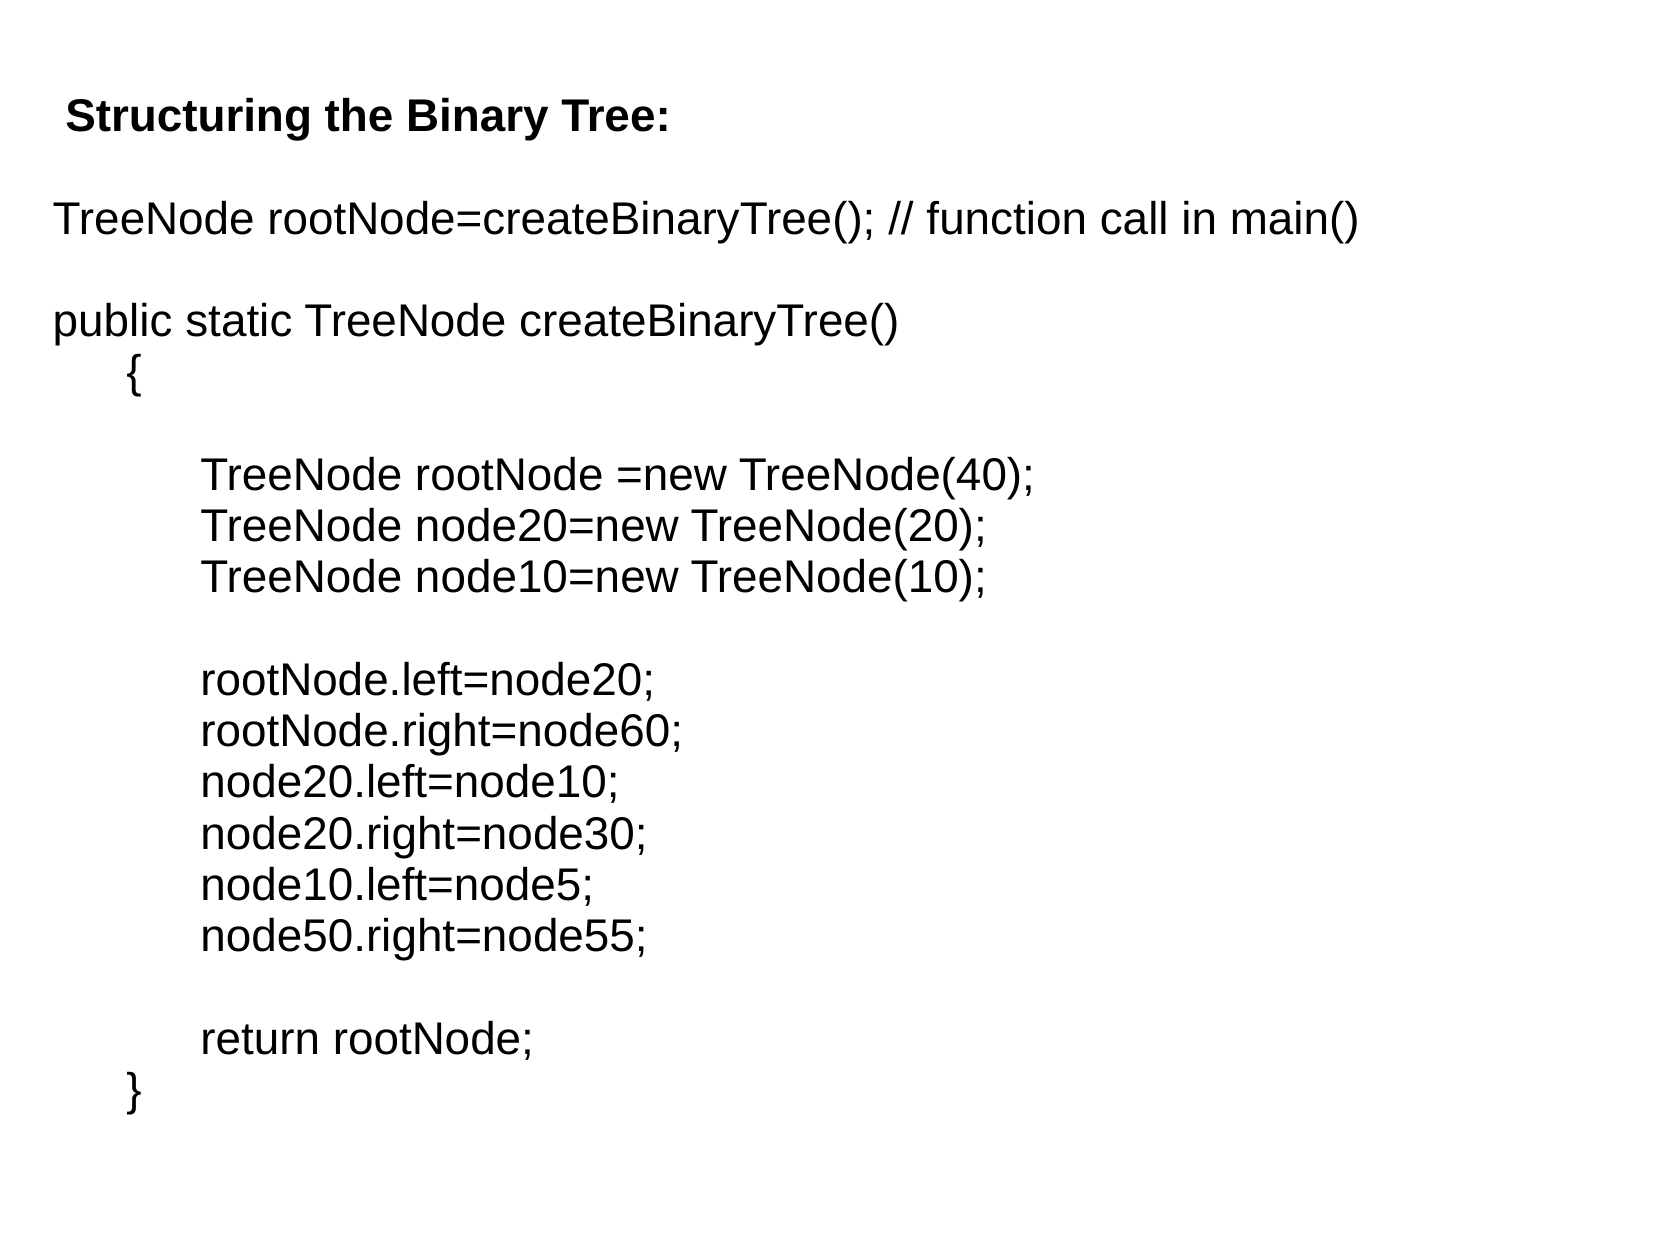

Structuring the Binary Tree:
TreeNode rootNode=createBinaryTree(); // function call in main()
public static TreeNode createBinaryTree()
	{
		TreeNode rootNode =new TreeNode(40);
		TreeNode node20=new TreeNode(20);
		TreeNode node10=new TreeNode(10);
		rootNode.left=node20;
		rootNode.right=node60;
		node20.left=node10;
		node20.right=node30;
		node10.left=node5;
		node50.right=node55;
		return rootNode;
	}